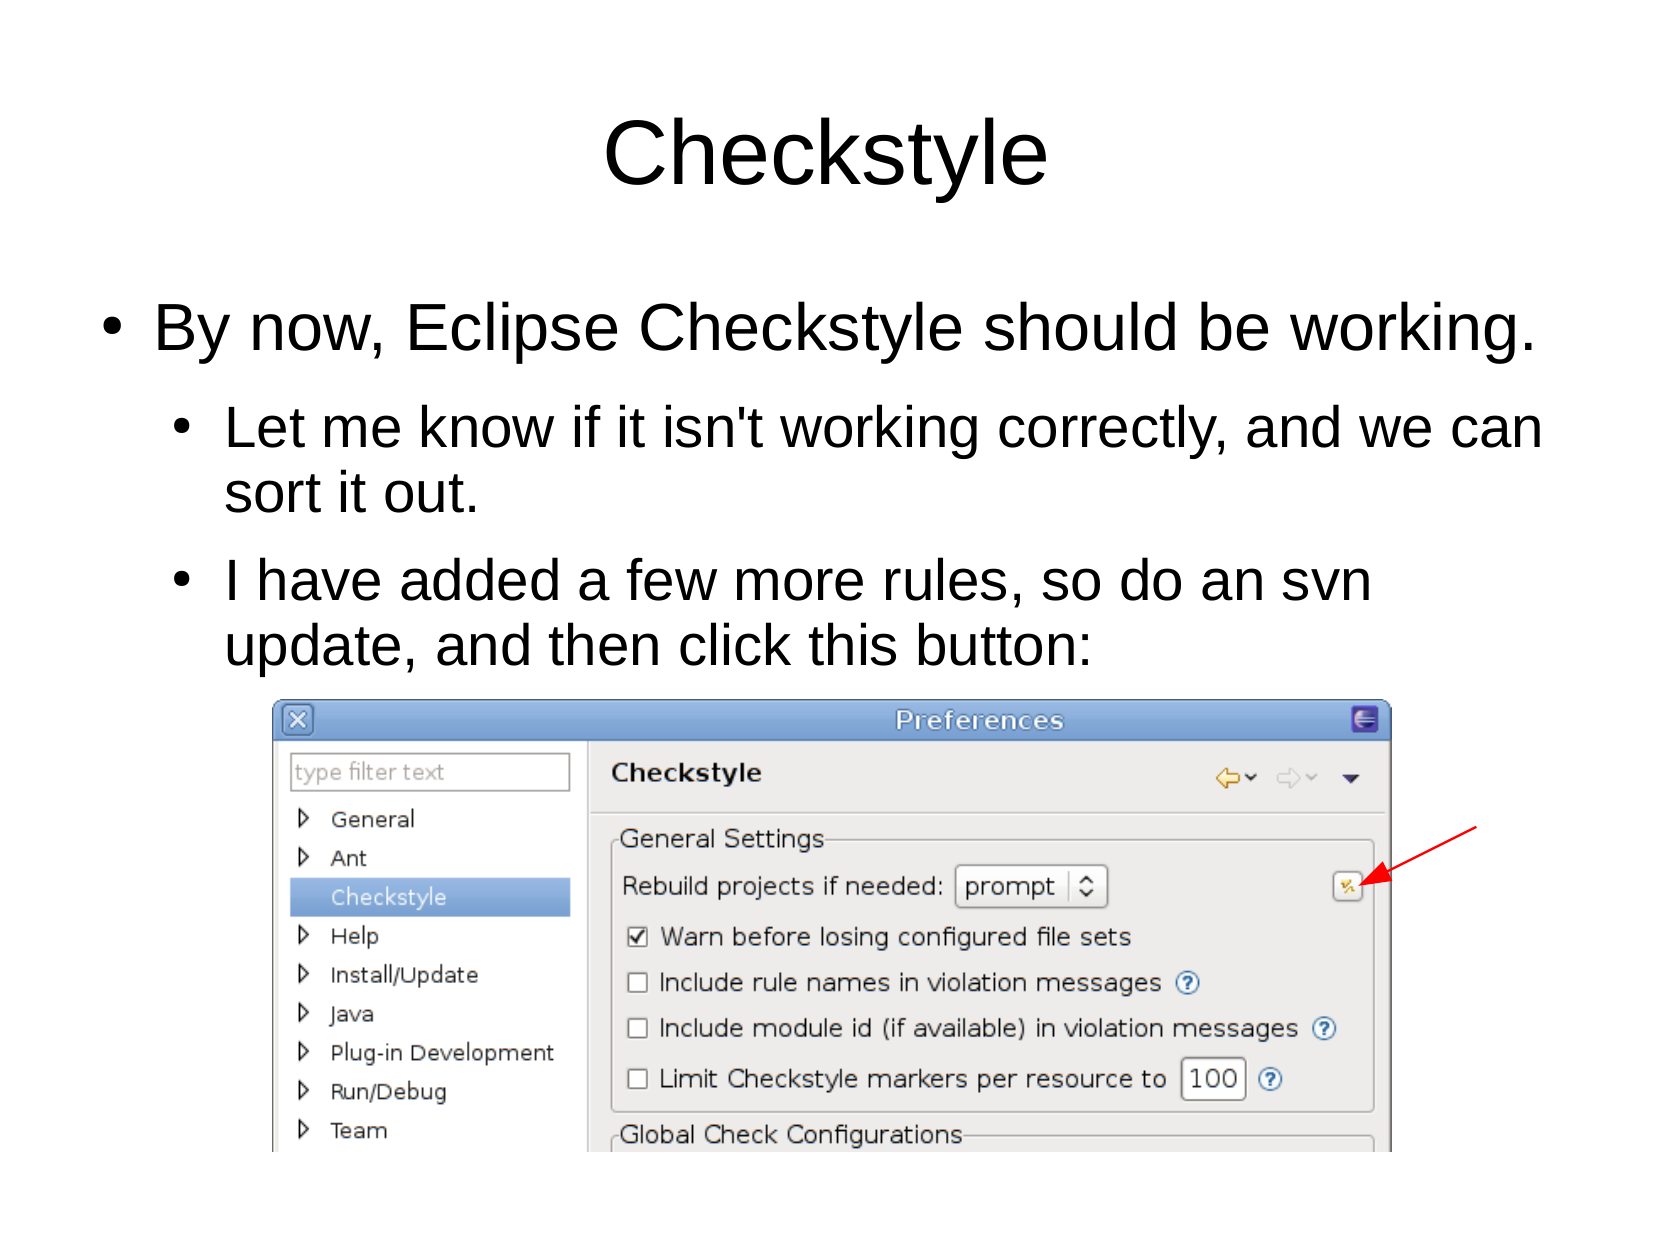

# Checkstyle
By now, Eclipse Checkstyle should be working.
Let me know if it isn't working correctly, and we can sort it out.
I have added a few more rules, so do an svn update, and then click this button: